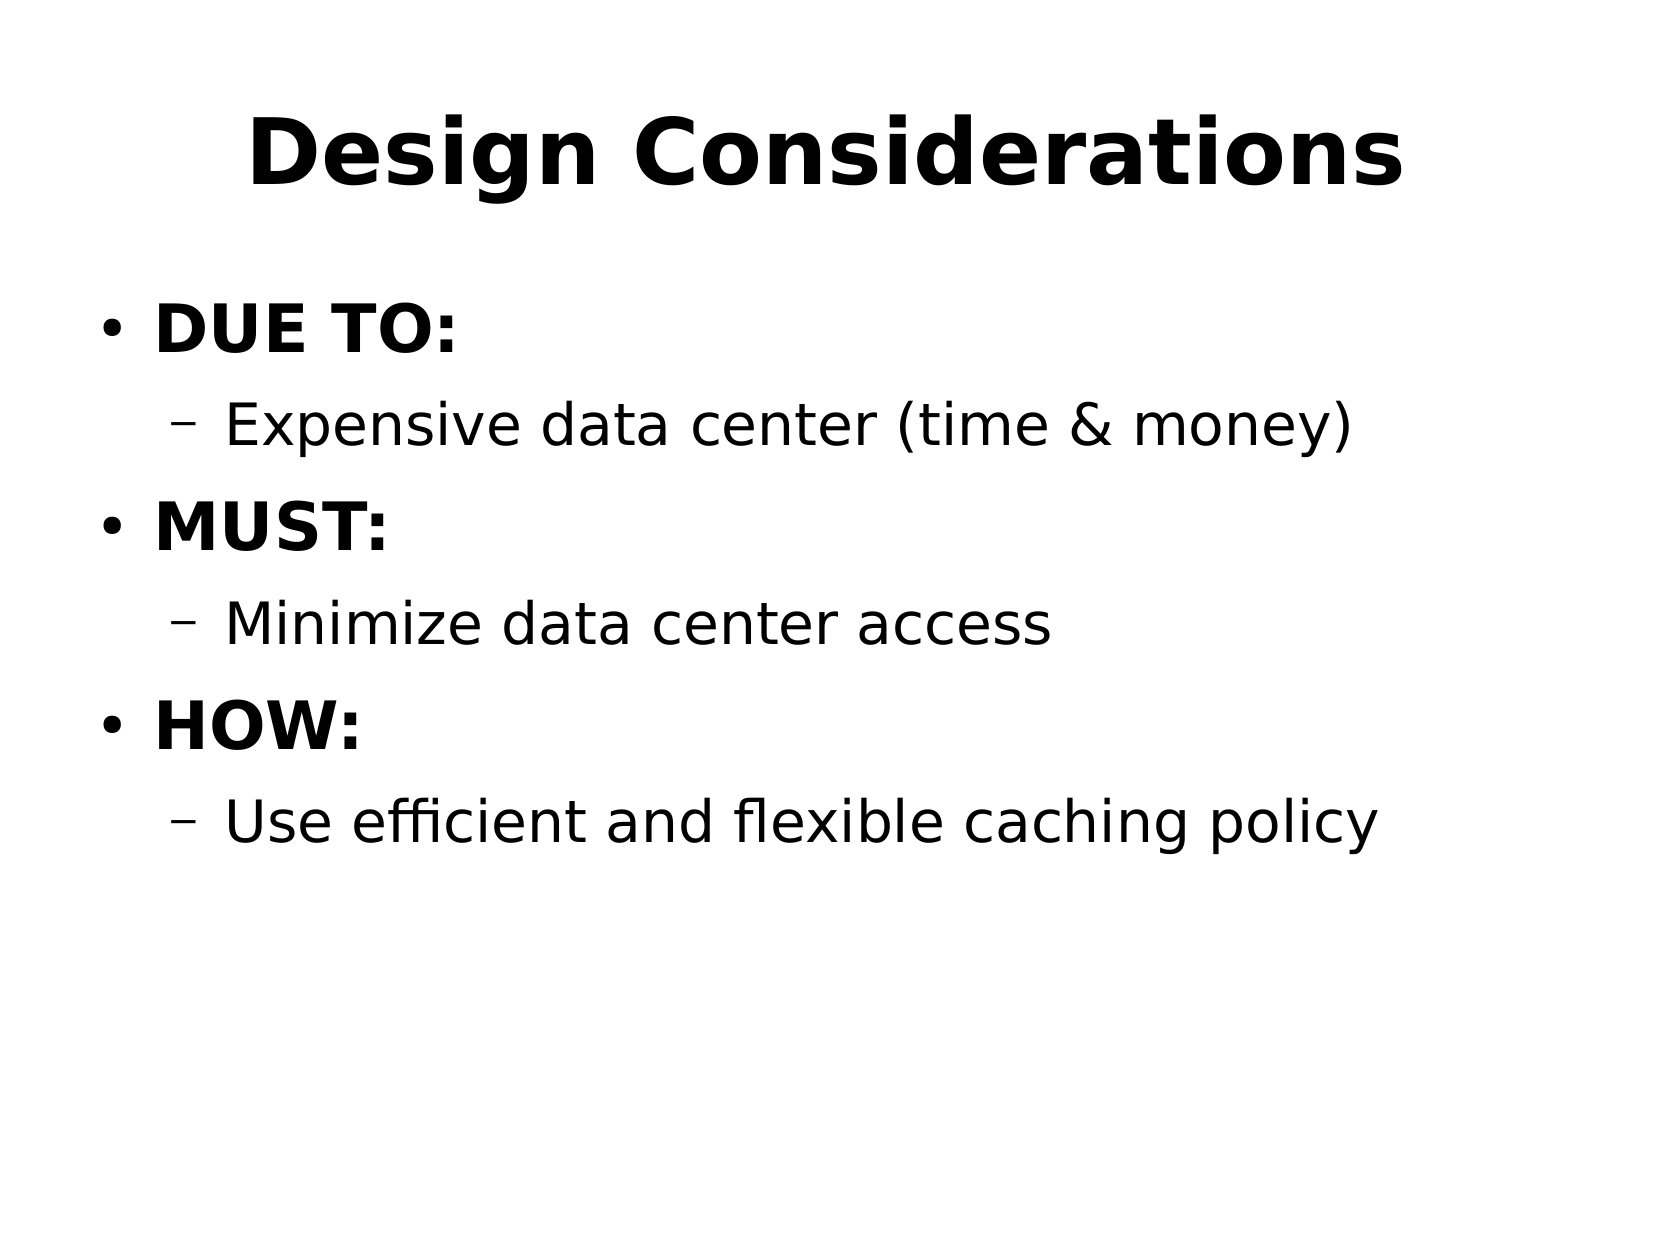

# Design Considerations
DUE TO:
Expensive data center (time & money)
MUST:
Minimize data center access
HOW:
Use efficient and flexible caching policy